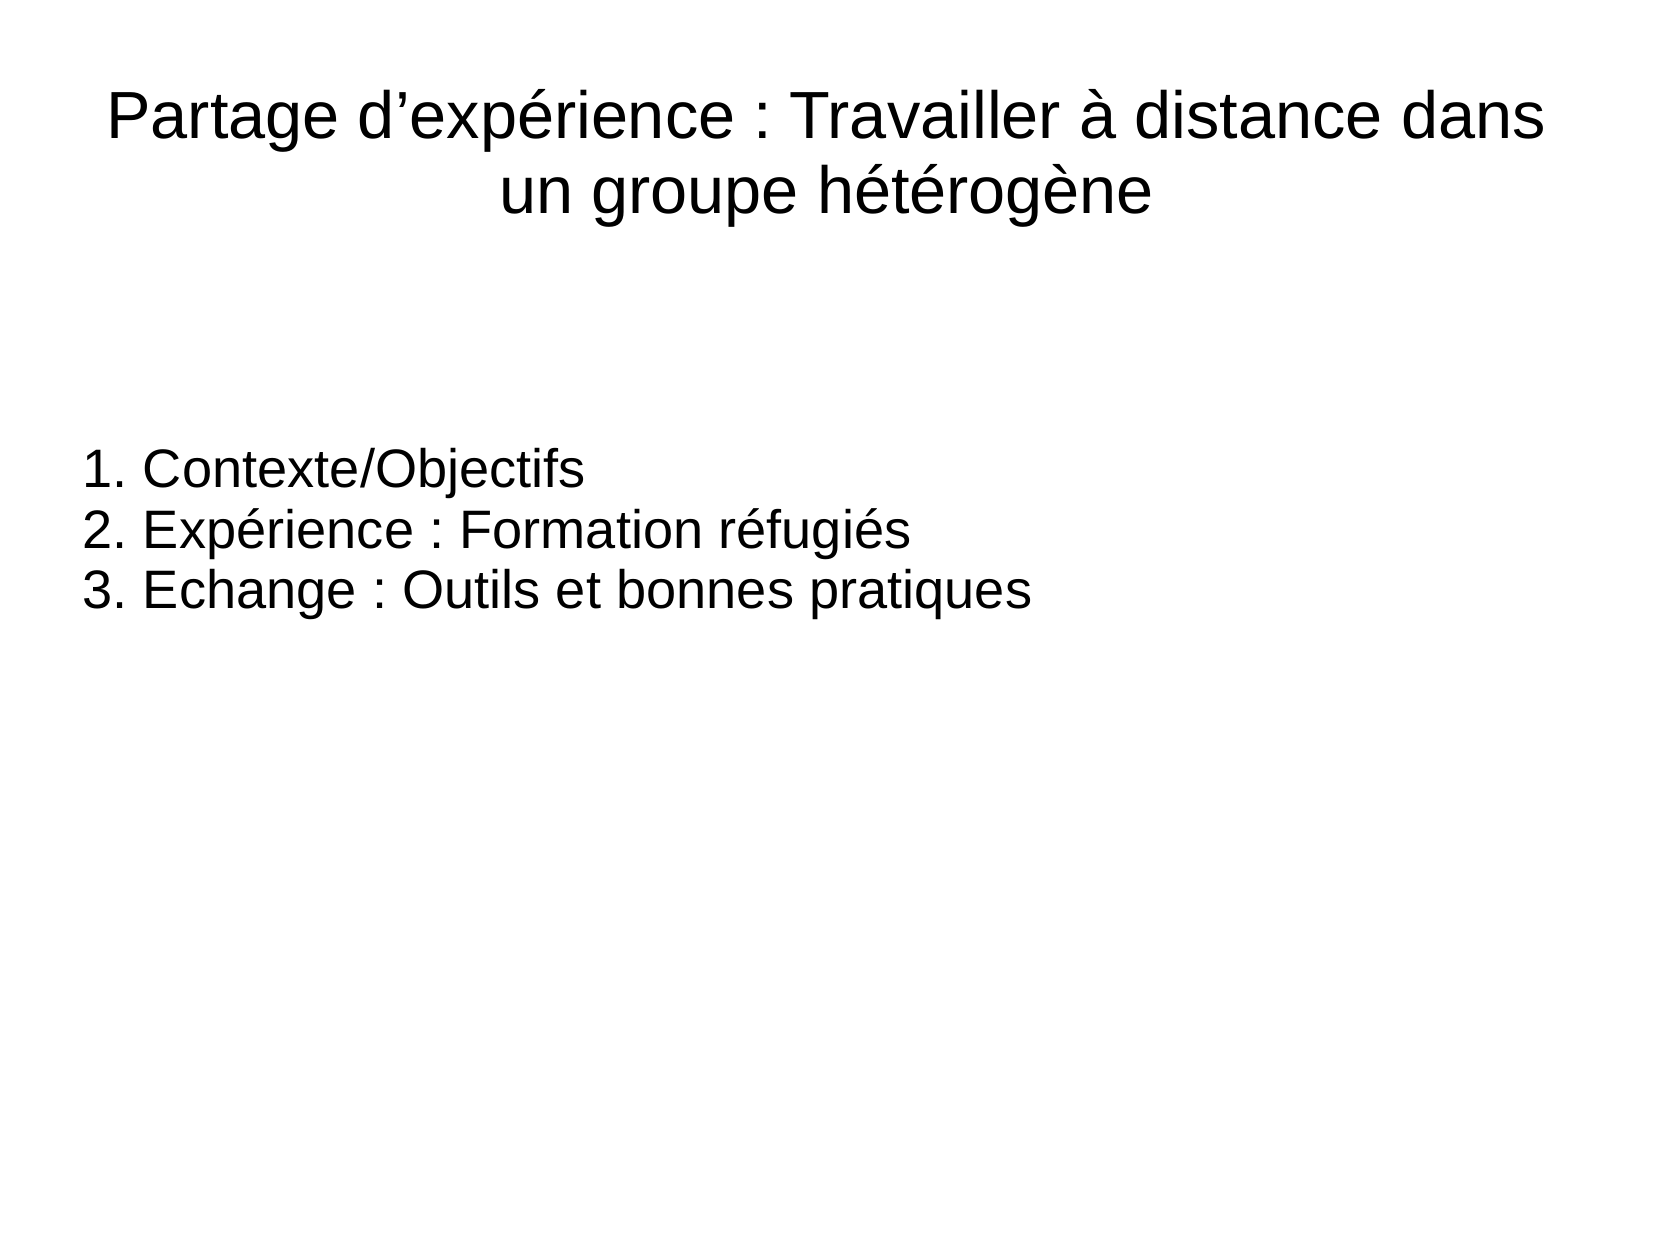

# Partage d’expérience : Travailler à distance dans un groupe hétérogène
1. Contexte/Objectifs
2. Expérience : Formation réfugiés
3. Echange : Outils et bonnes pratiques